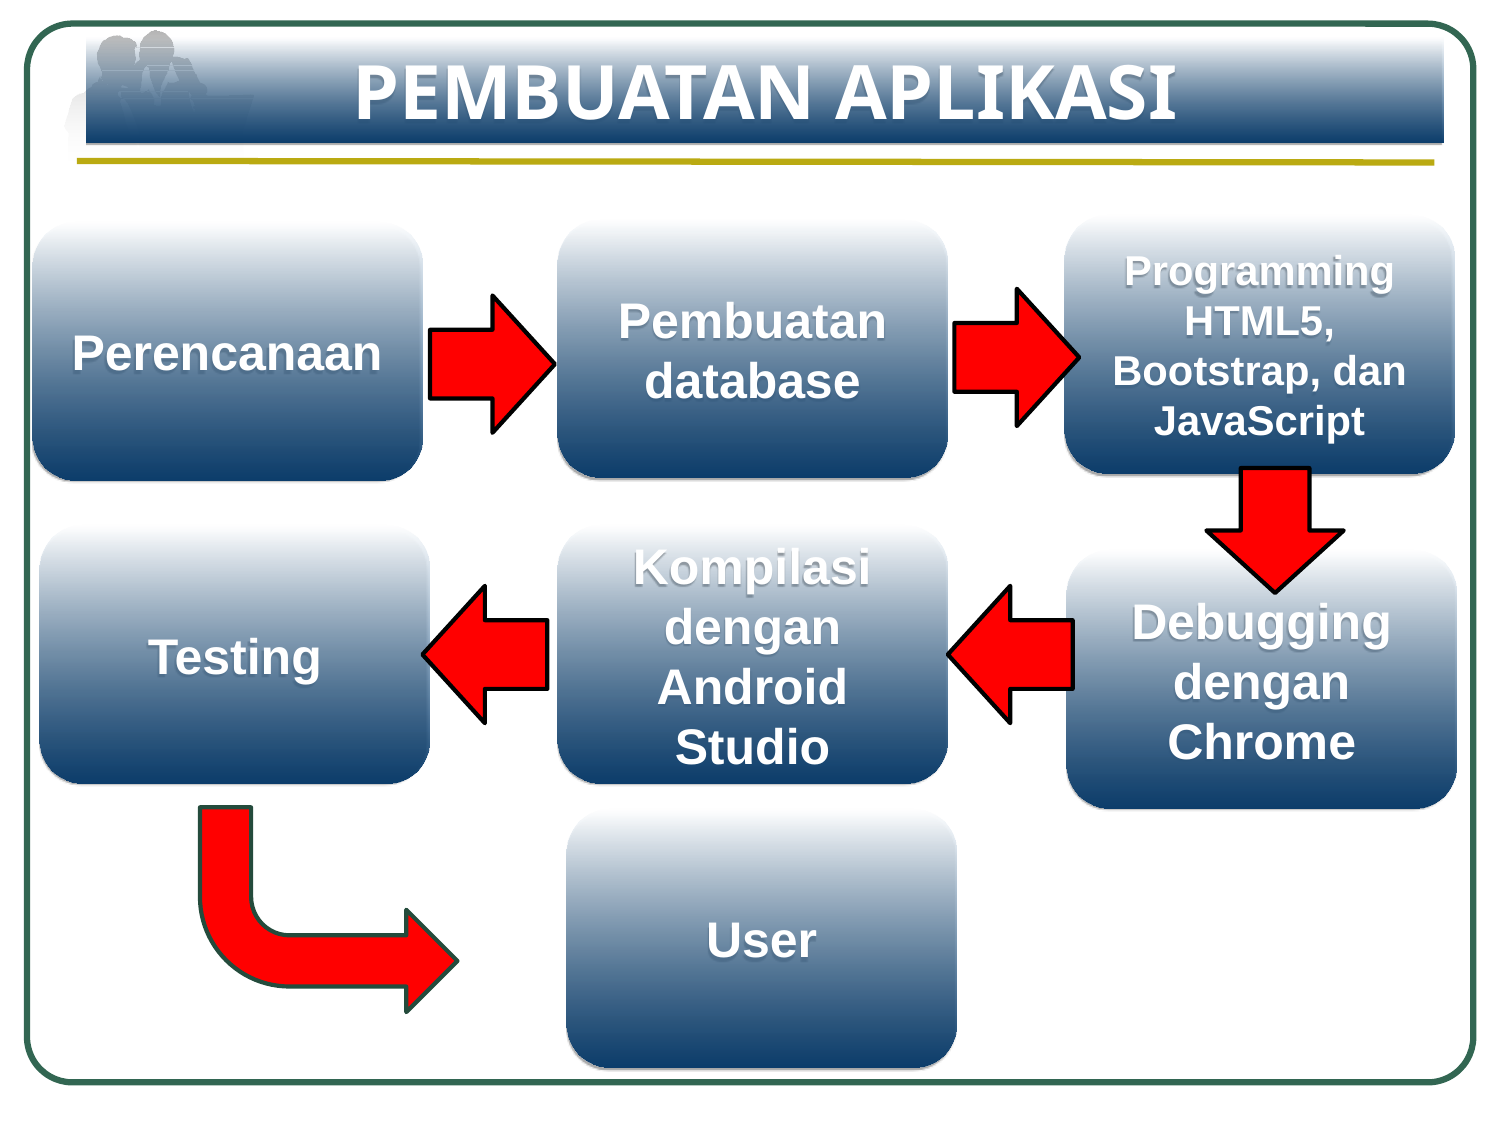

PEMBUATAN APLIKASI
Programming HTML5, Bootstrap, dan JavaScript
Pembuatan database
Perencanaan
Testing
Kompilasi dengan Android Studio
Debugging dengan Chrome
User